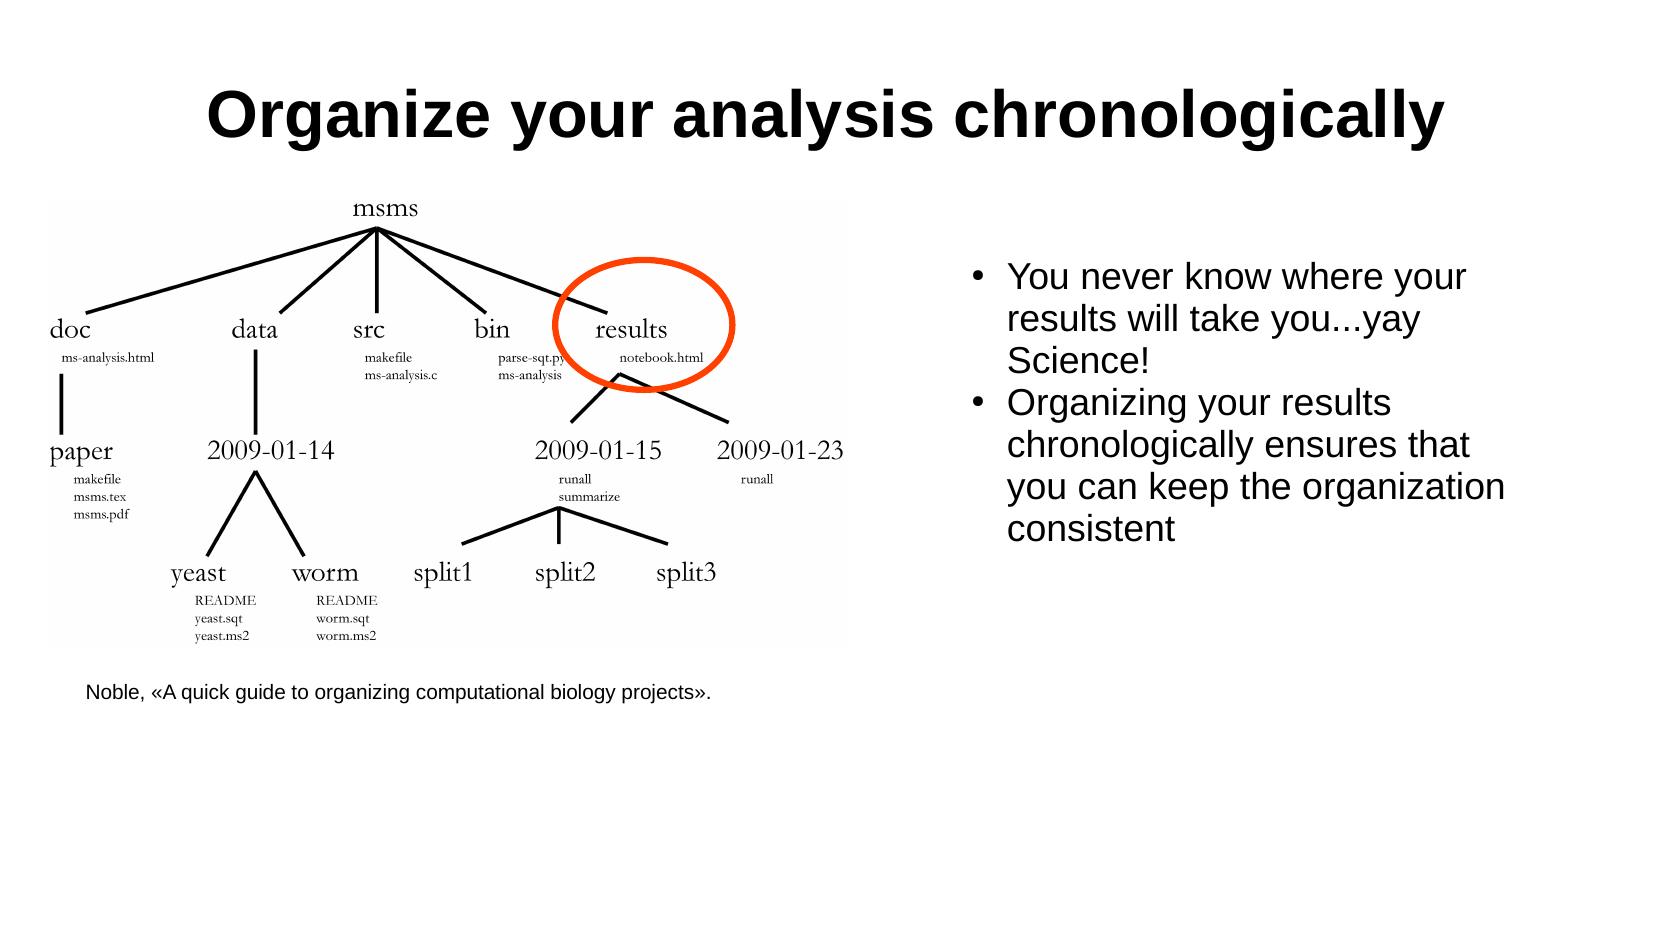

# Organize your analysis chronologically
You never know where your results will take you...yay Science!
Organizing your results chronologically ensures that you can keep the organization consistent
Noble, «A quick guide to organizing computational biology projects».